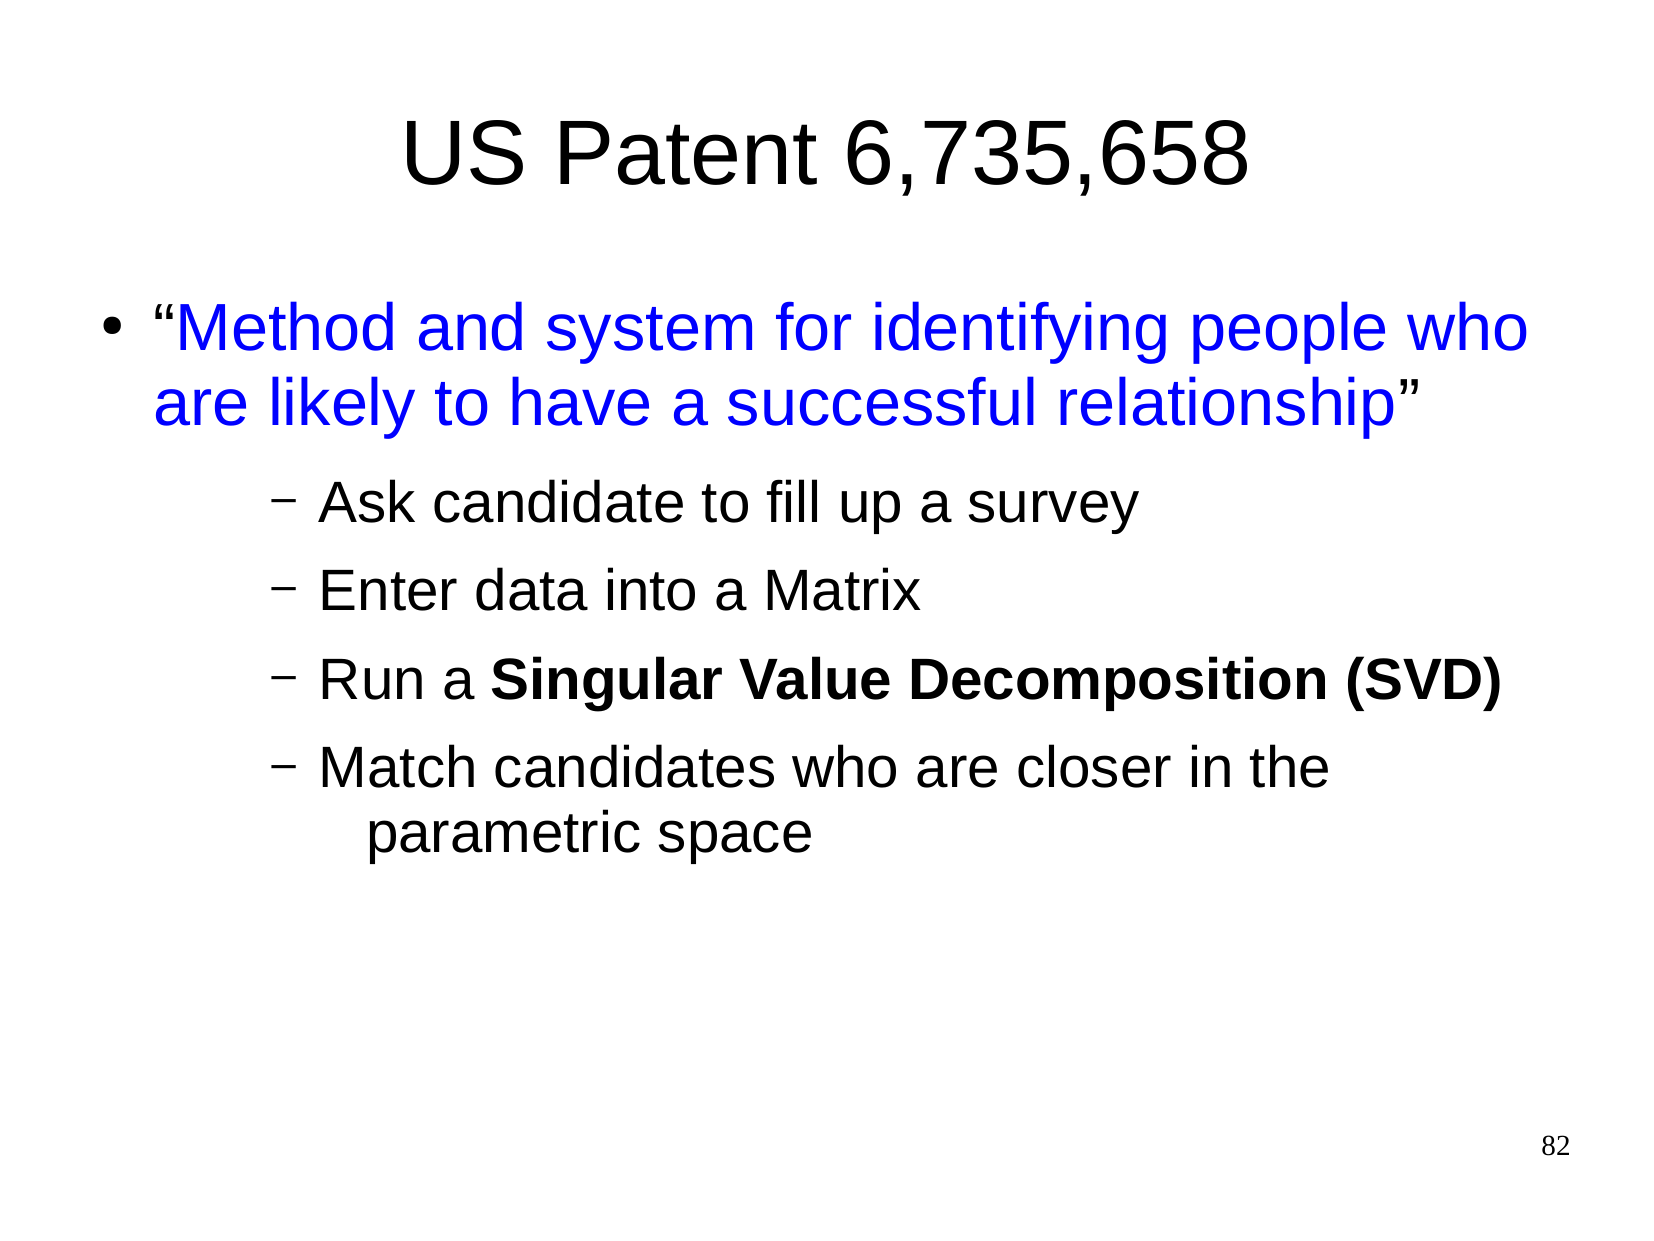

# US Patent 6,735,658
“Method and system for identifying people who are likely to have a successful relationship”
Ask candidate to fill up a survey
Enter data into a Matrix
Run a Singular Value Decomposition (SVD)
Match candidates who are closer in the parametric space
82